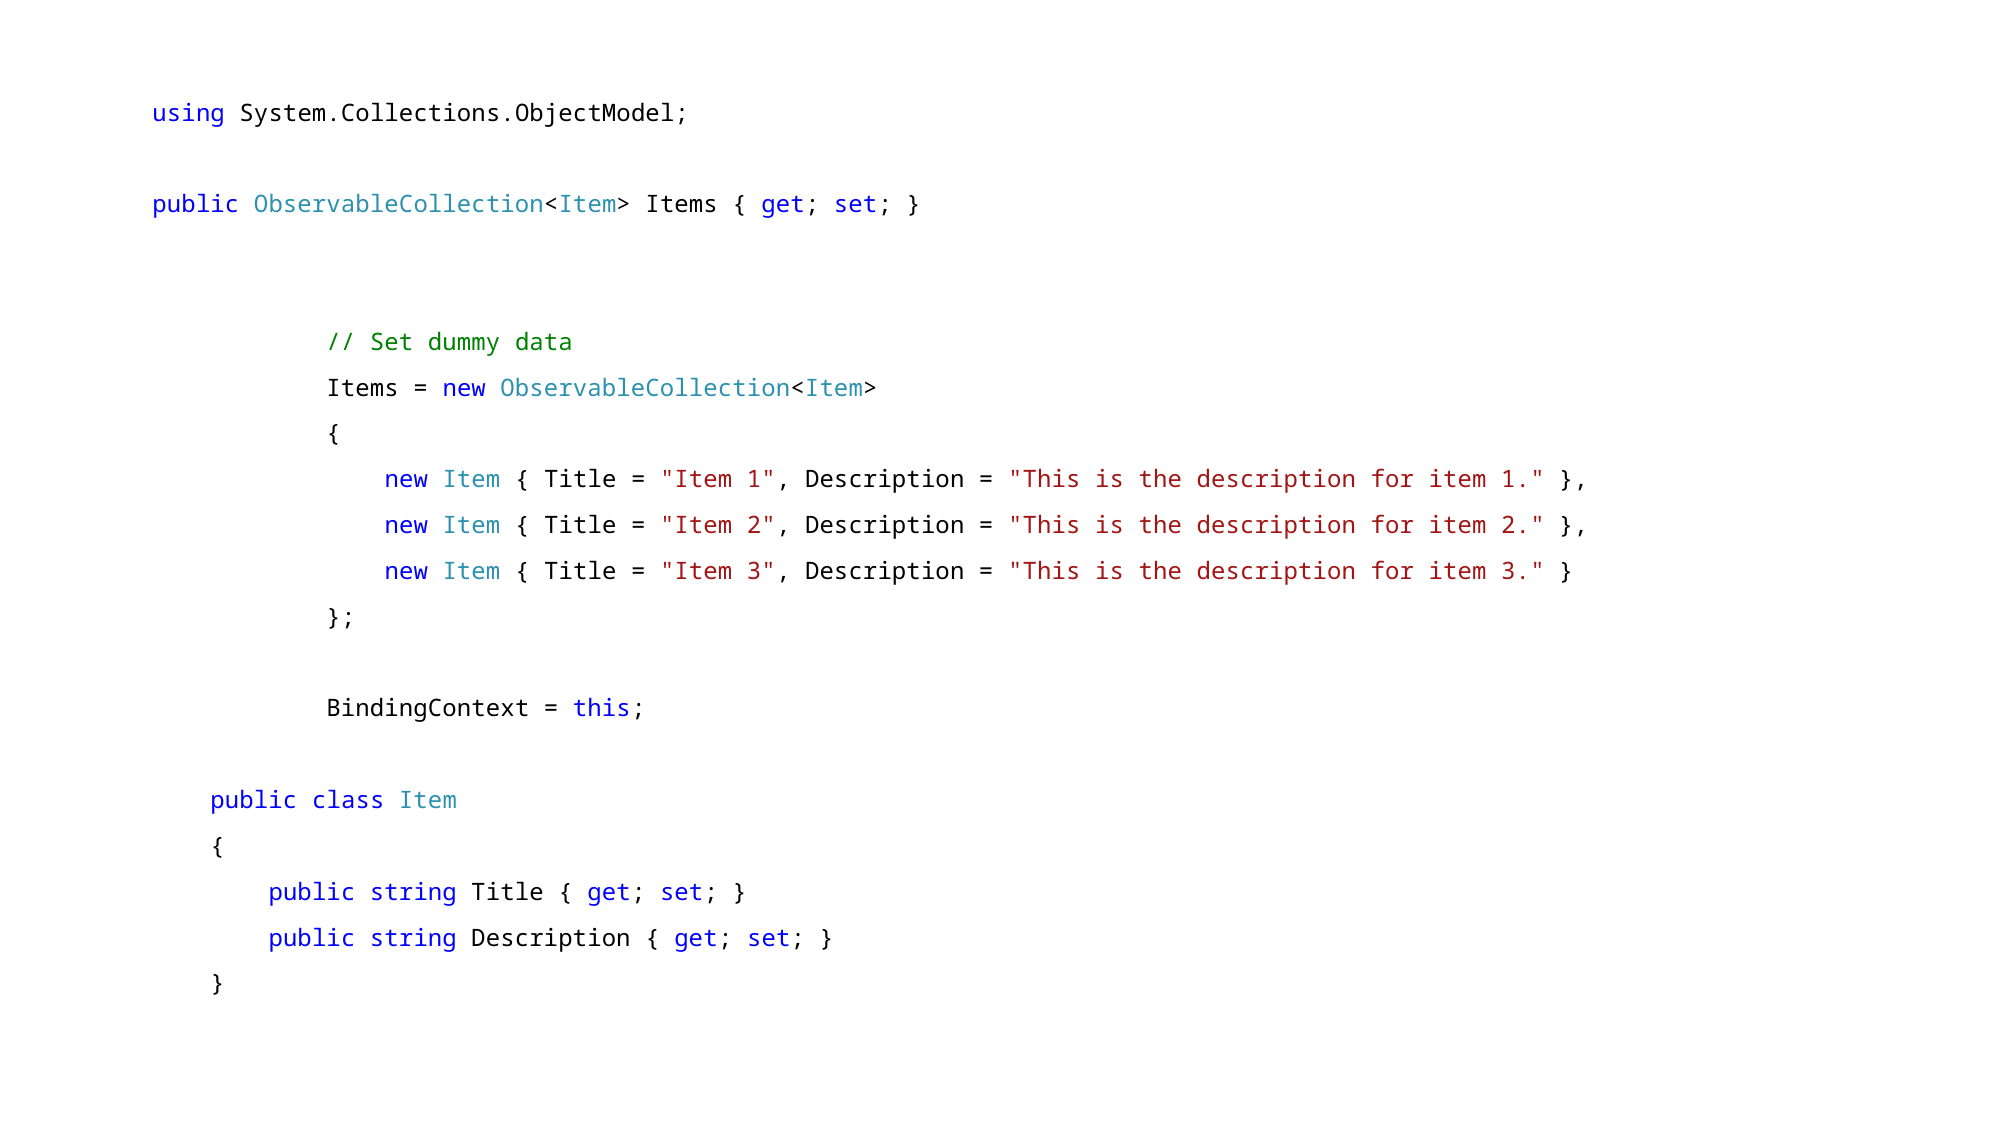

# using System.Collections.ObjectModel;
public ObservableCollection<Item> Items { get; set; }
 // Set dummy data
 Items = new ObservableCollection<Item>
 {
 new Item { Title = "Item 1", Description = "This is the description for item 1." },
 new Item { Title = "Item 2", Description = "This is the description for item 2." },
 new Item { Title = "Item 3", Description = "This is the description for item 3." }
 };
 BindingContext = this;
 public class Item
 {
 public string Title { get; set; }
 public string Description { get; set; }
 }